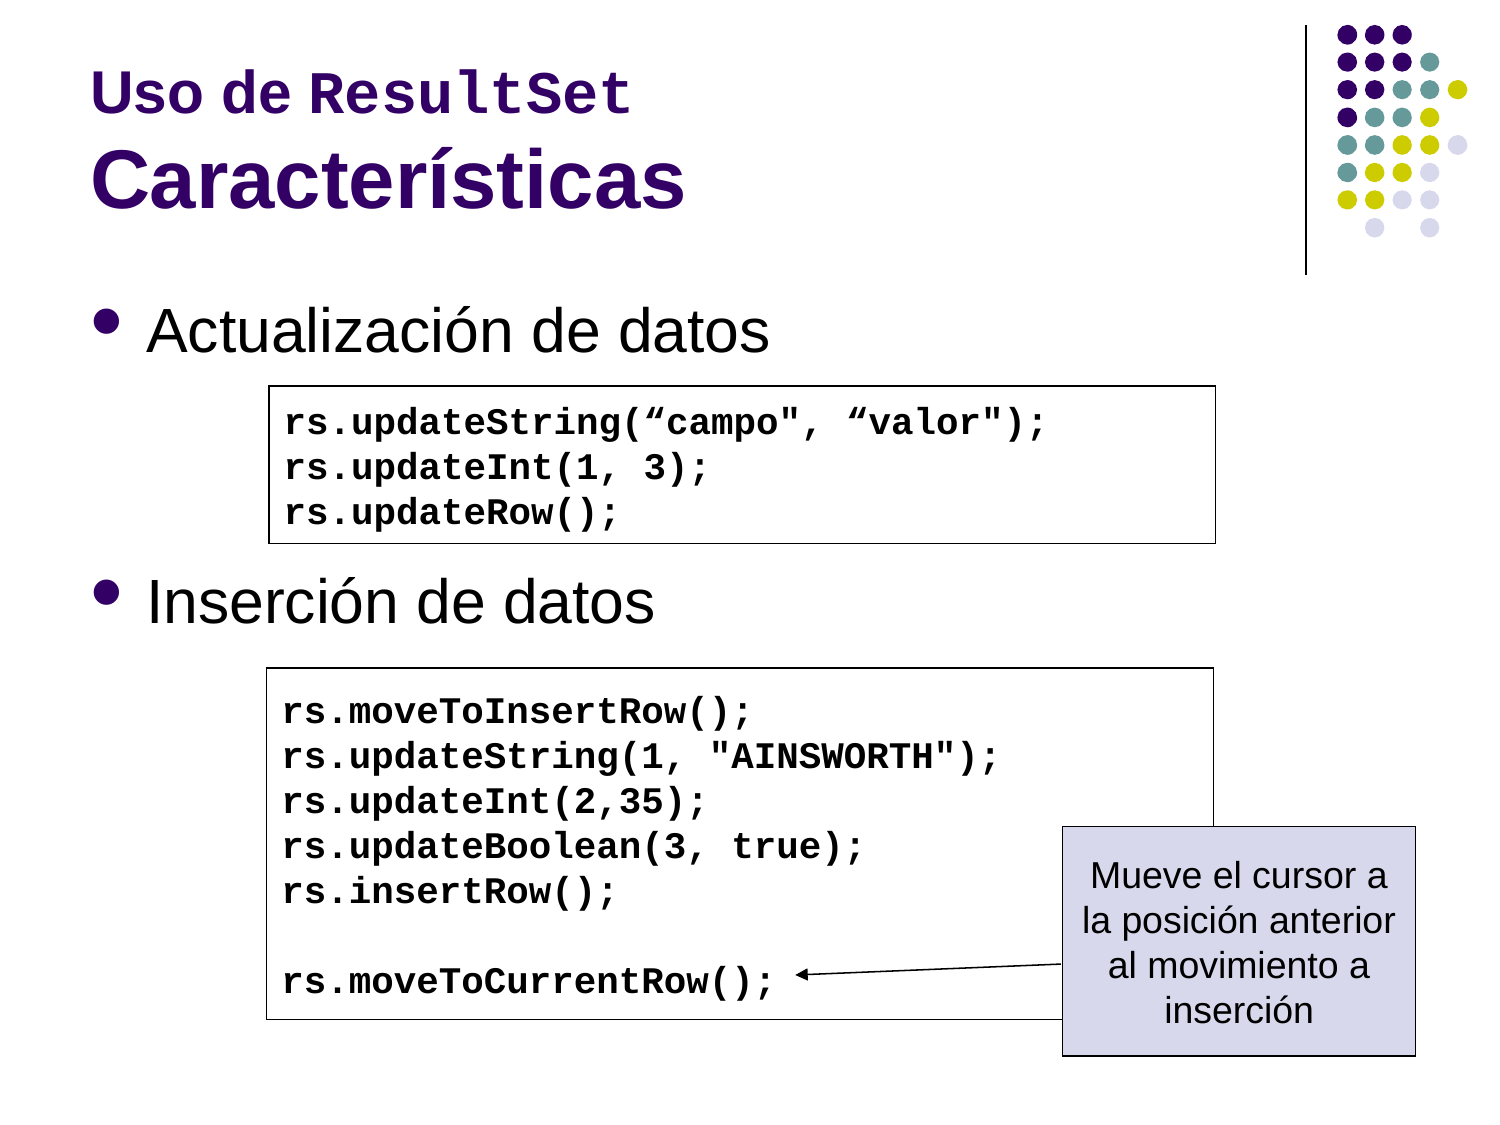

# Uso de ResultSet Características
Actualización de datos
Inserción de datos
rs.updateString(“campo", “valor");
rs.updateInt(1, 3);
rs.updateRow();
rs.moveToInsertRow();
rs.updateString(1, "AINSWORTH");
rs.updateInt(2,35);
rs.updateBoolean(3, true);
rs.insertRow();
rs.moveToCurrentRow();
Mueve el cursor a la posición anterior al movimiento a inserción